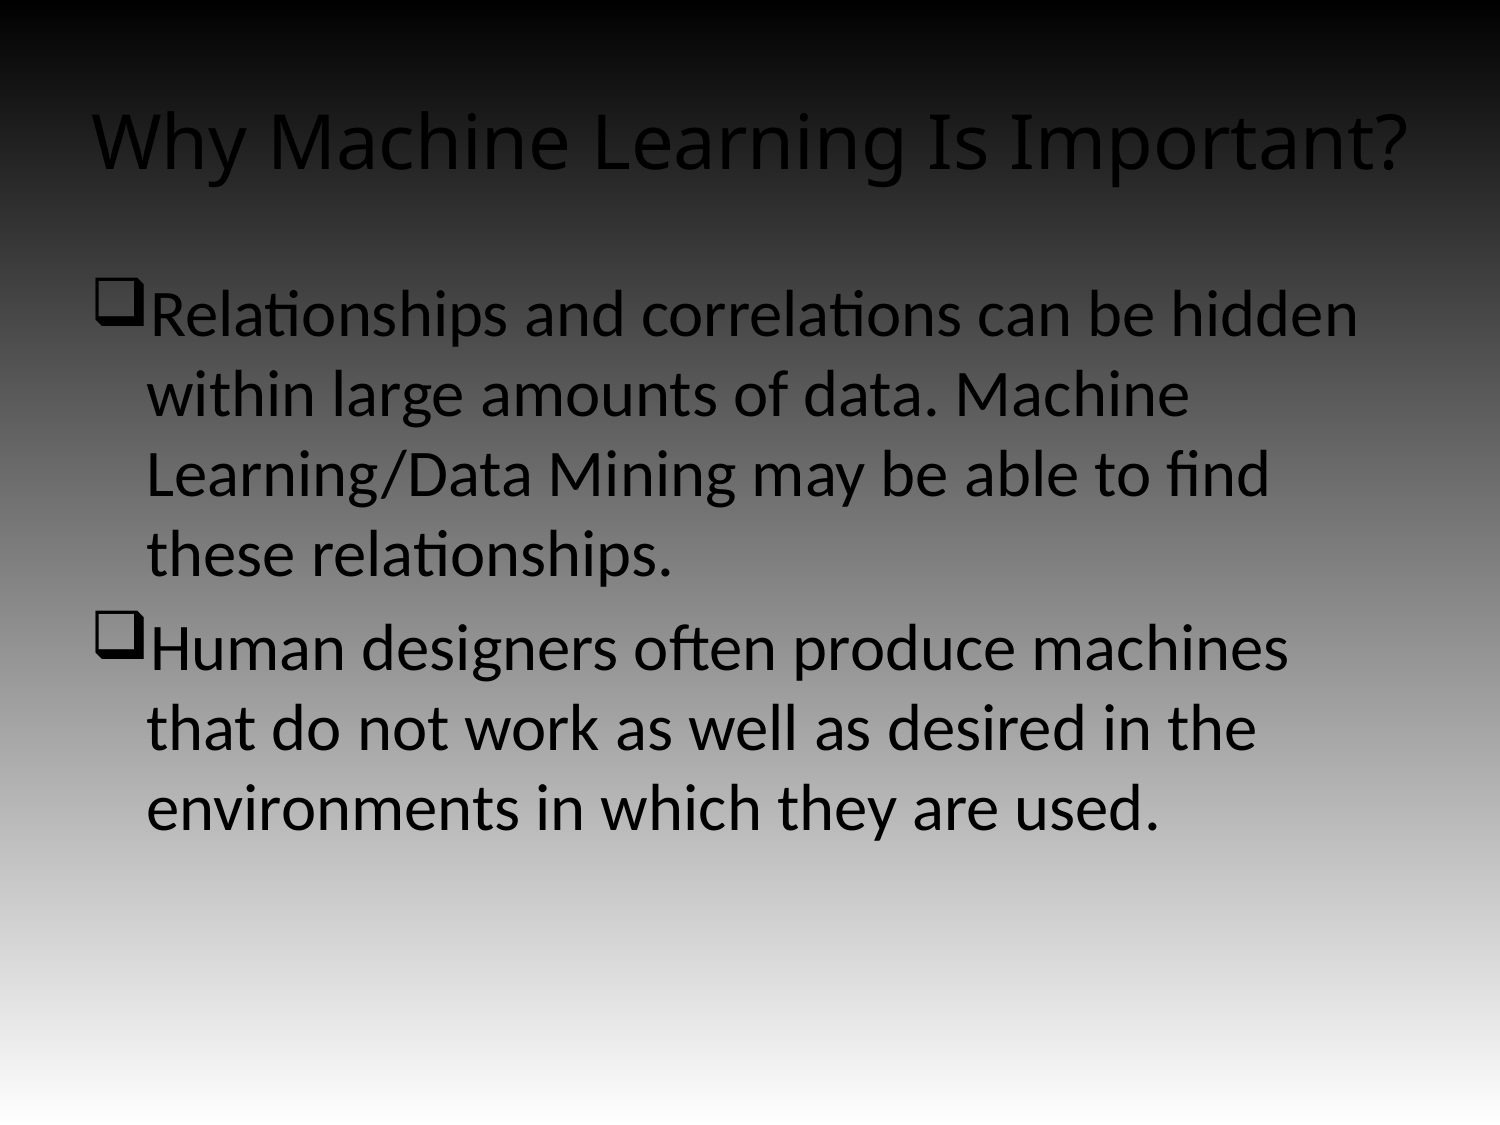

# Why Machine Learning Is Important?
Relationships and correlations can be hidden within large amounts of data. Machine Learning/Data Mining may be able to find these relationships.
Human designers often produce machines that do not work as well as desired in the environments in which they are used.